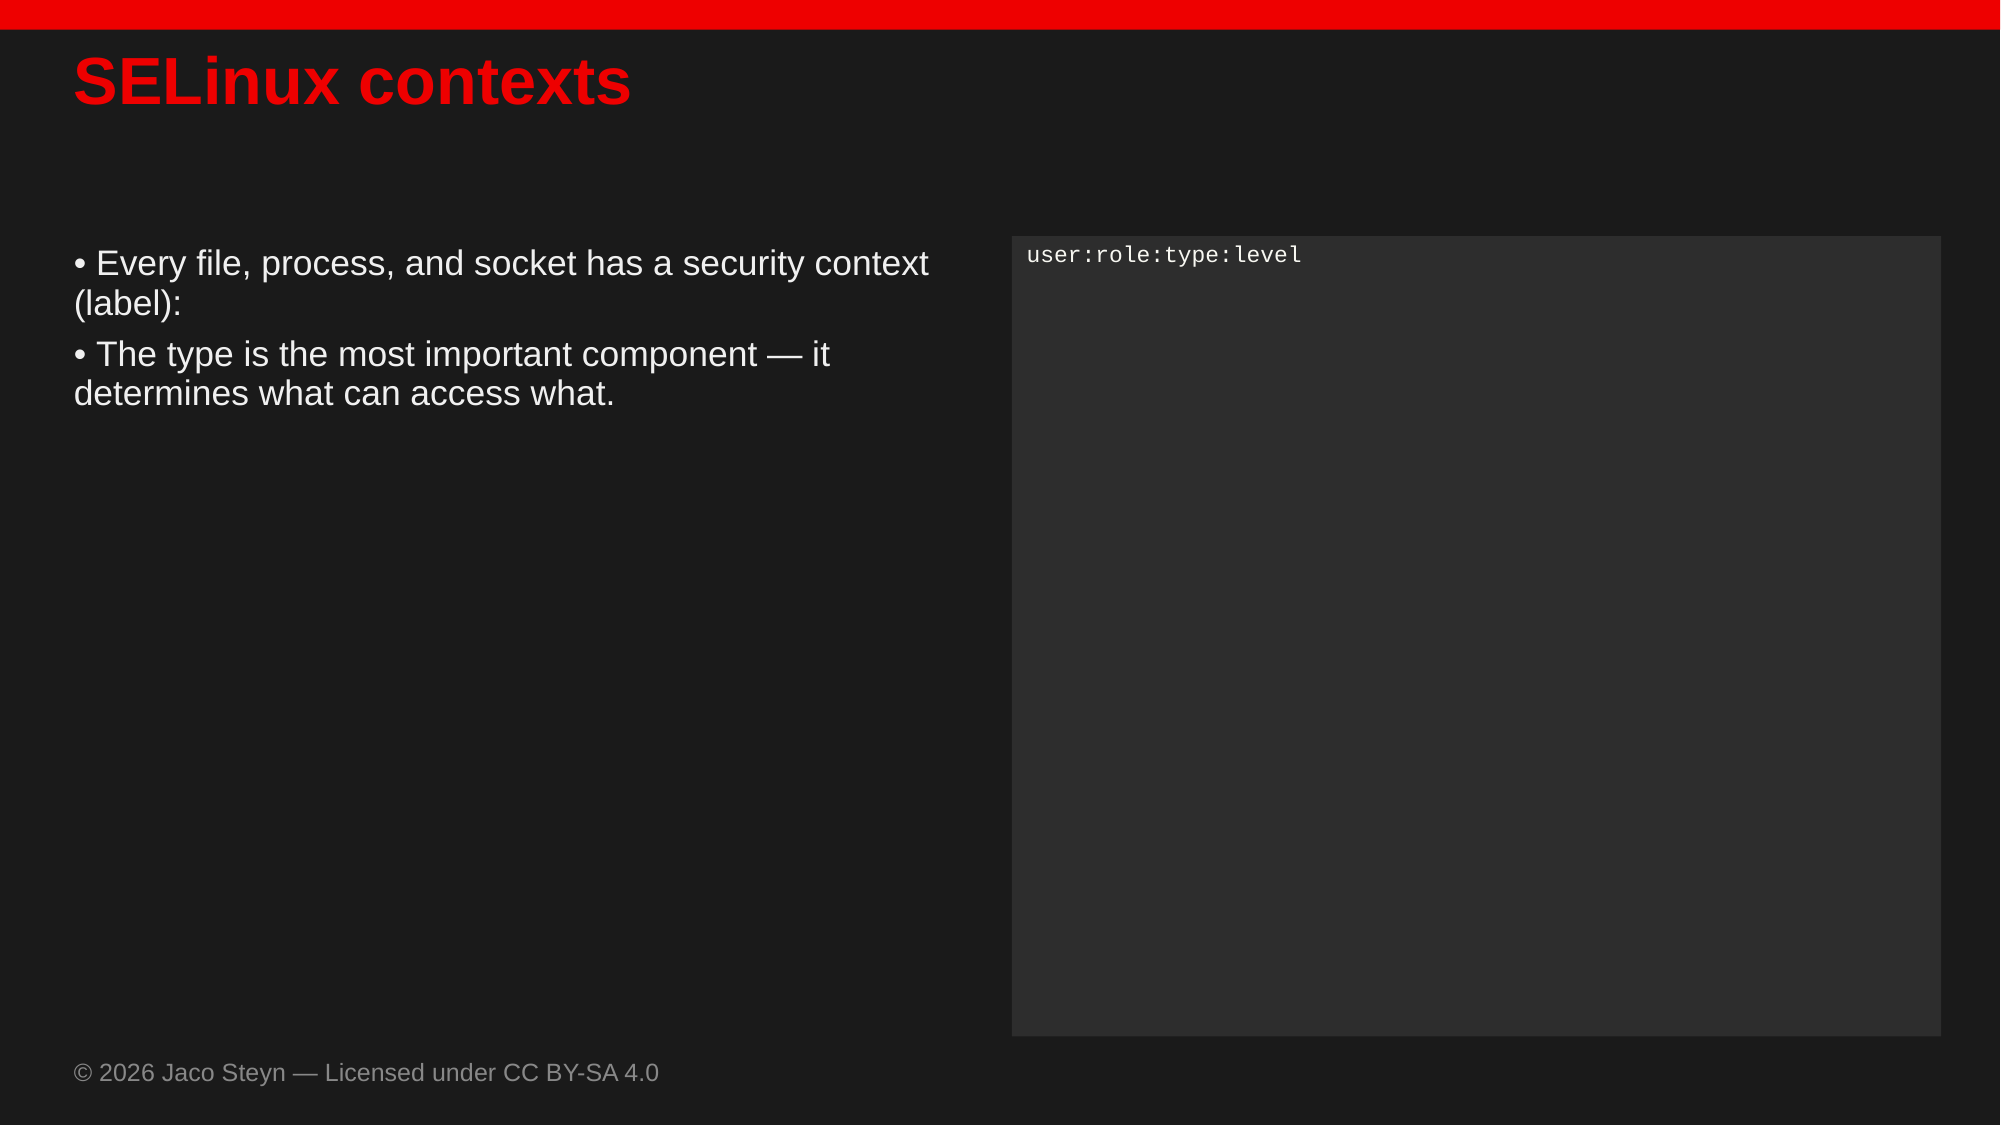

SELinux contexts
• Every file, process, and socket has a security context (label):
• The type is the most important component — it determines what can access what.
user:role:type:level
© 2026 Jaco Steyn — Licensed under CC BY-SA 4.0